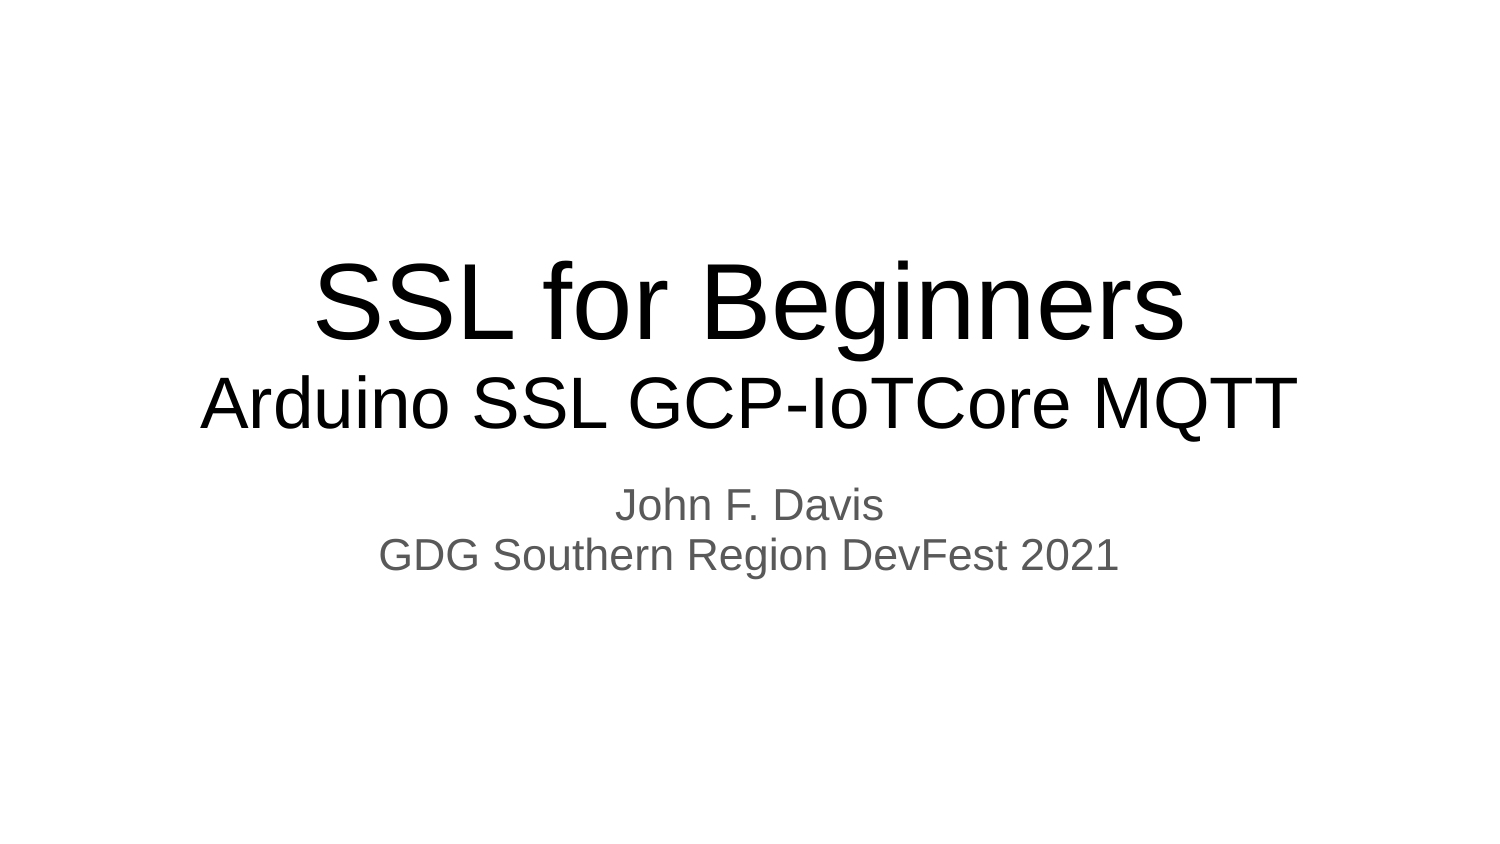

# SSL for Beginners Arduino SSL GCP-IoTCore MQTT
John F. Davis
GDG Southern Region DevFest 2021